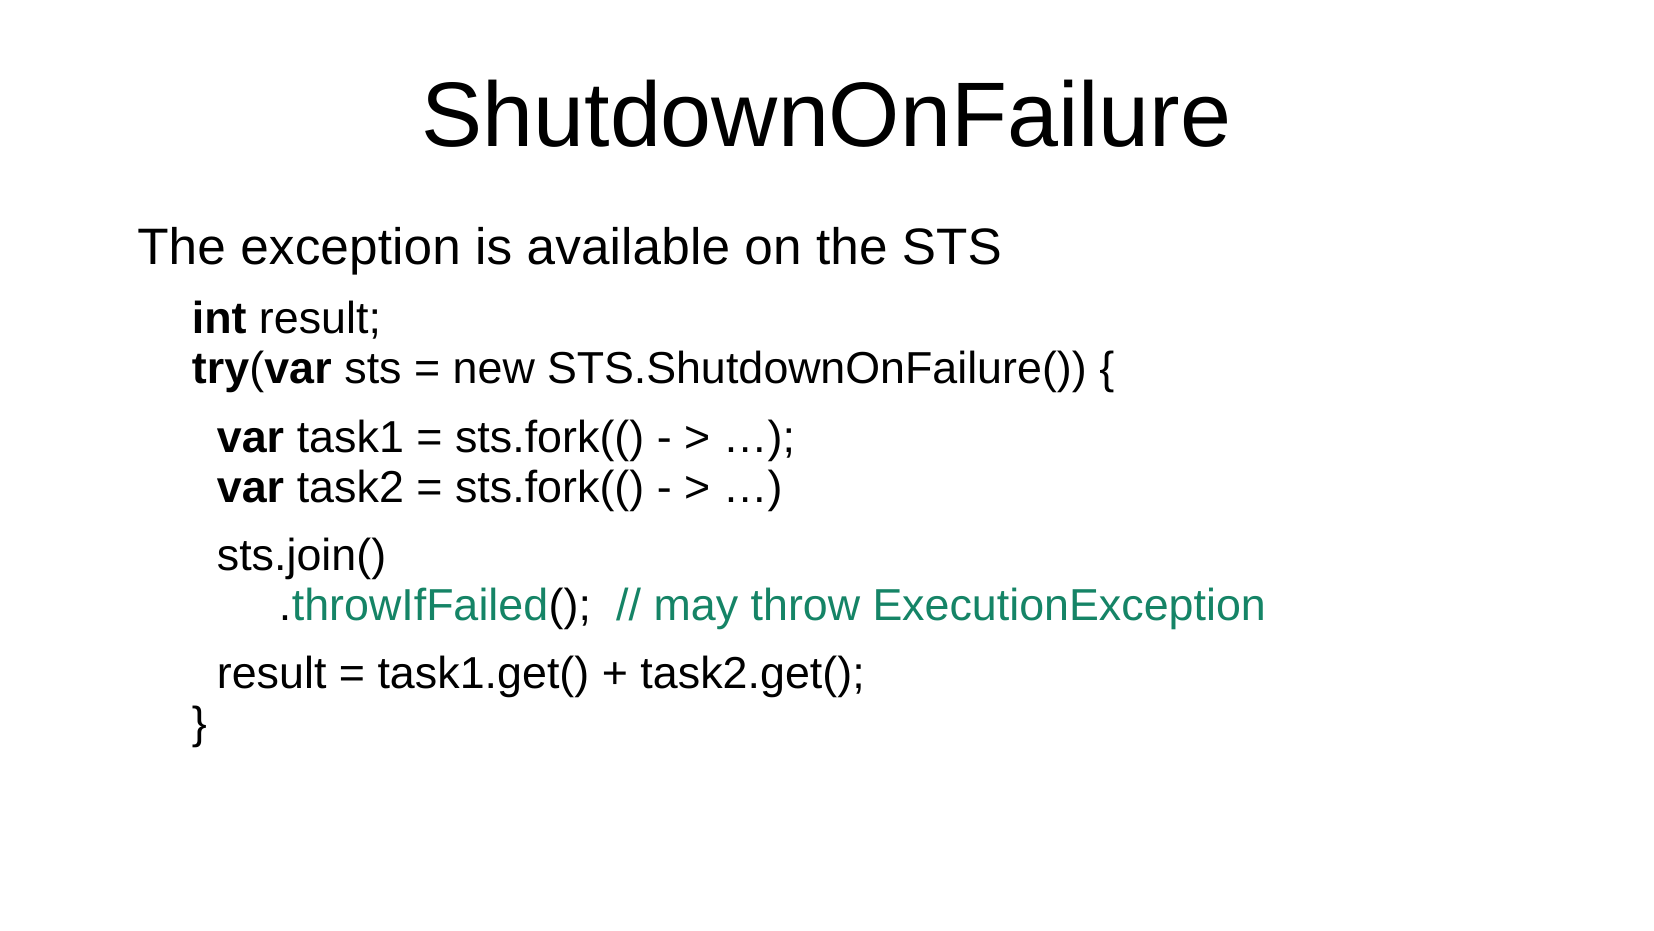

# ShutdownOnFailure
The exception is available on the STS
int result;
try(var sts = new STS.ShutdownOnFailure()) {
 var task1 = sts.fork(() - > …);
 var task2 = sts.fork(() - > …)
 sts.join()
 .throwIfFailed(); // may throw ExecutionException
 result = task1.get() + task2.get();
}